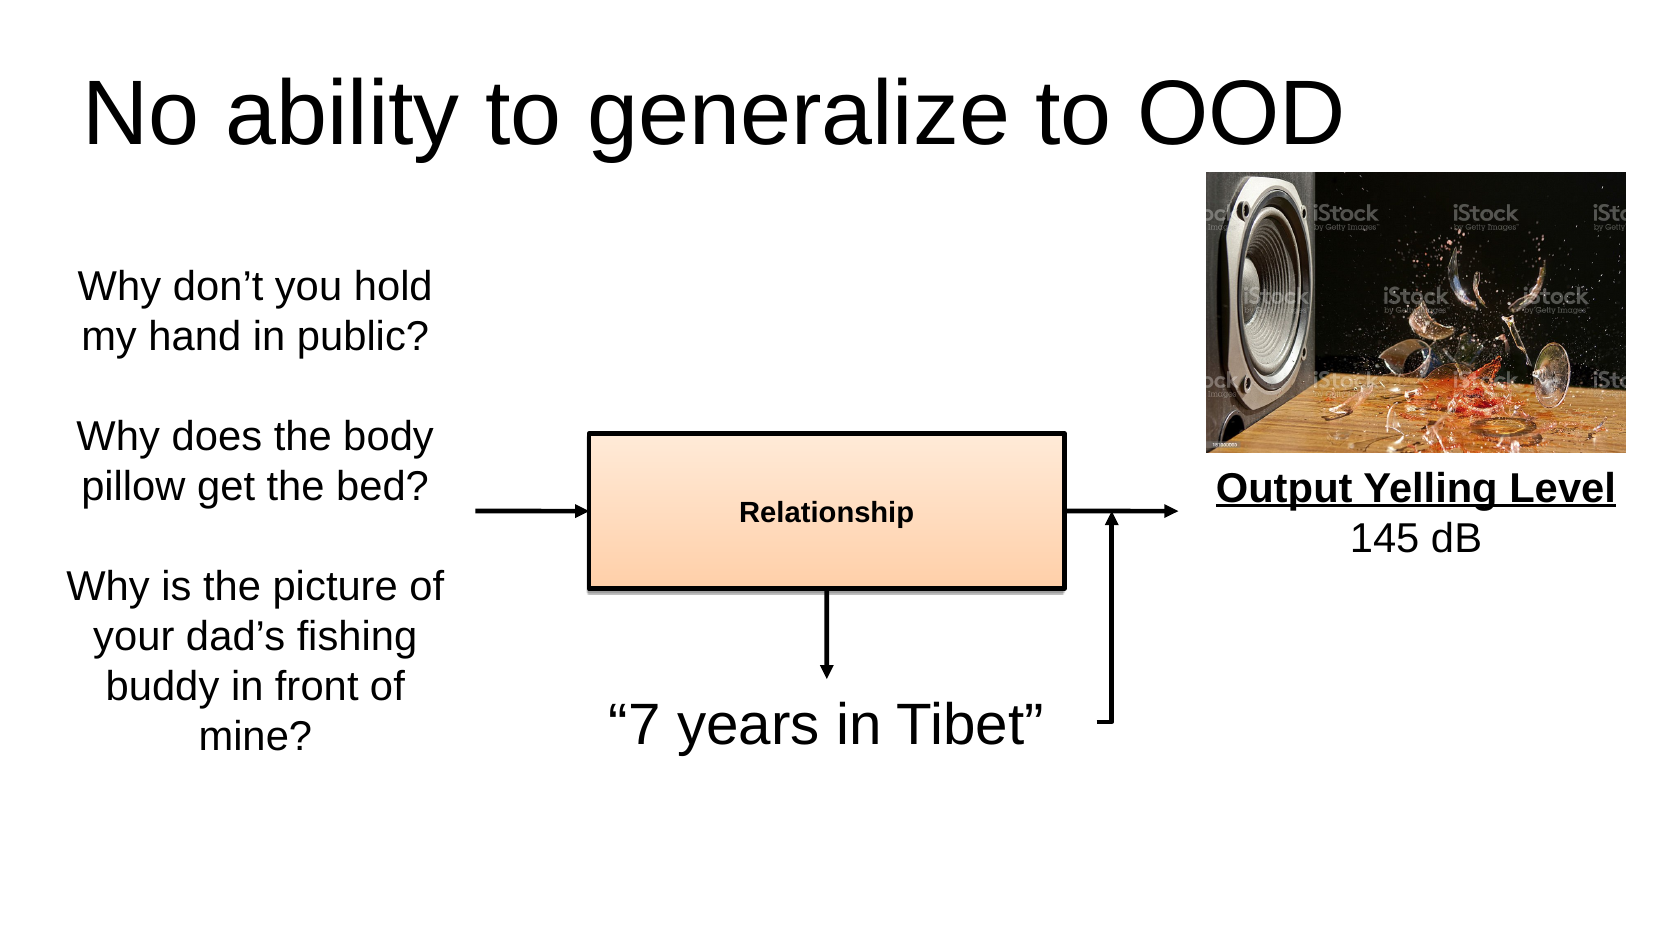

# No ability to generalize to OOD
Why don’t you hold my hand in public?
Why does the body pillow get the bed?
Why is the picture of your dad’s fishing buddy in front of mine?
Relationship
Output Yelling Level
145 dB
“7 years in Tibet”